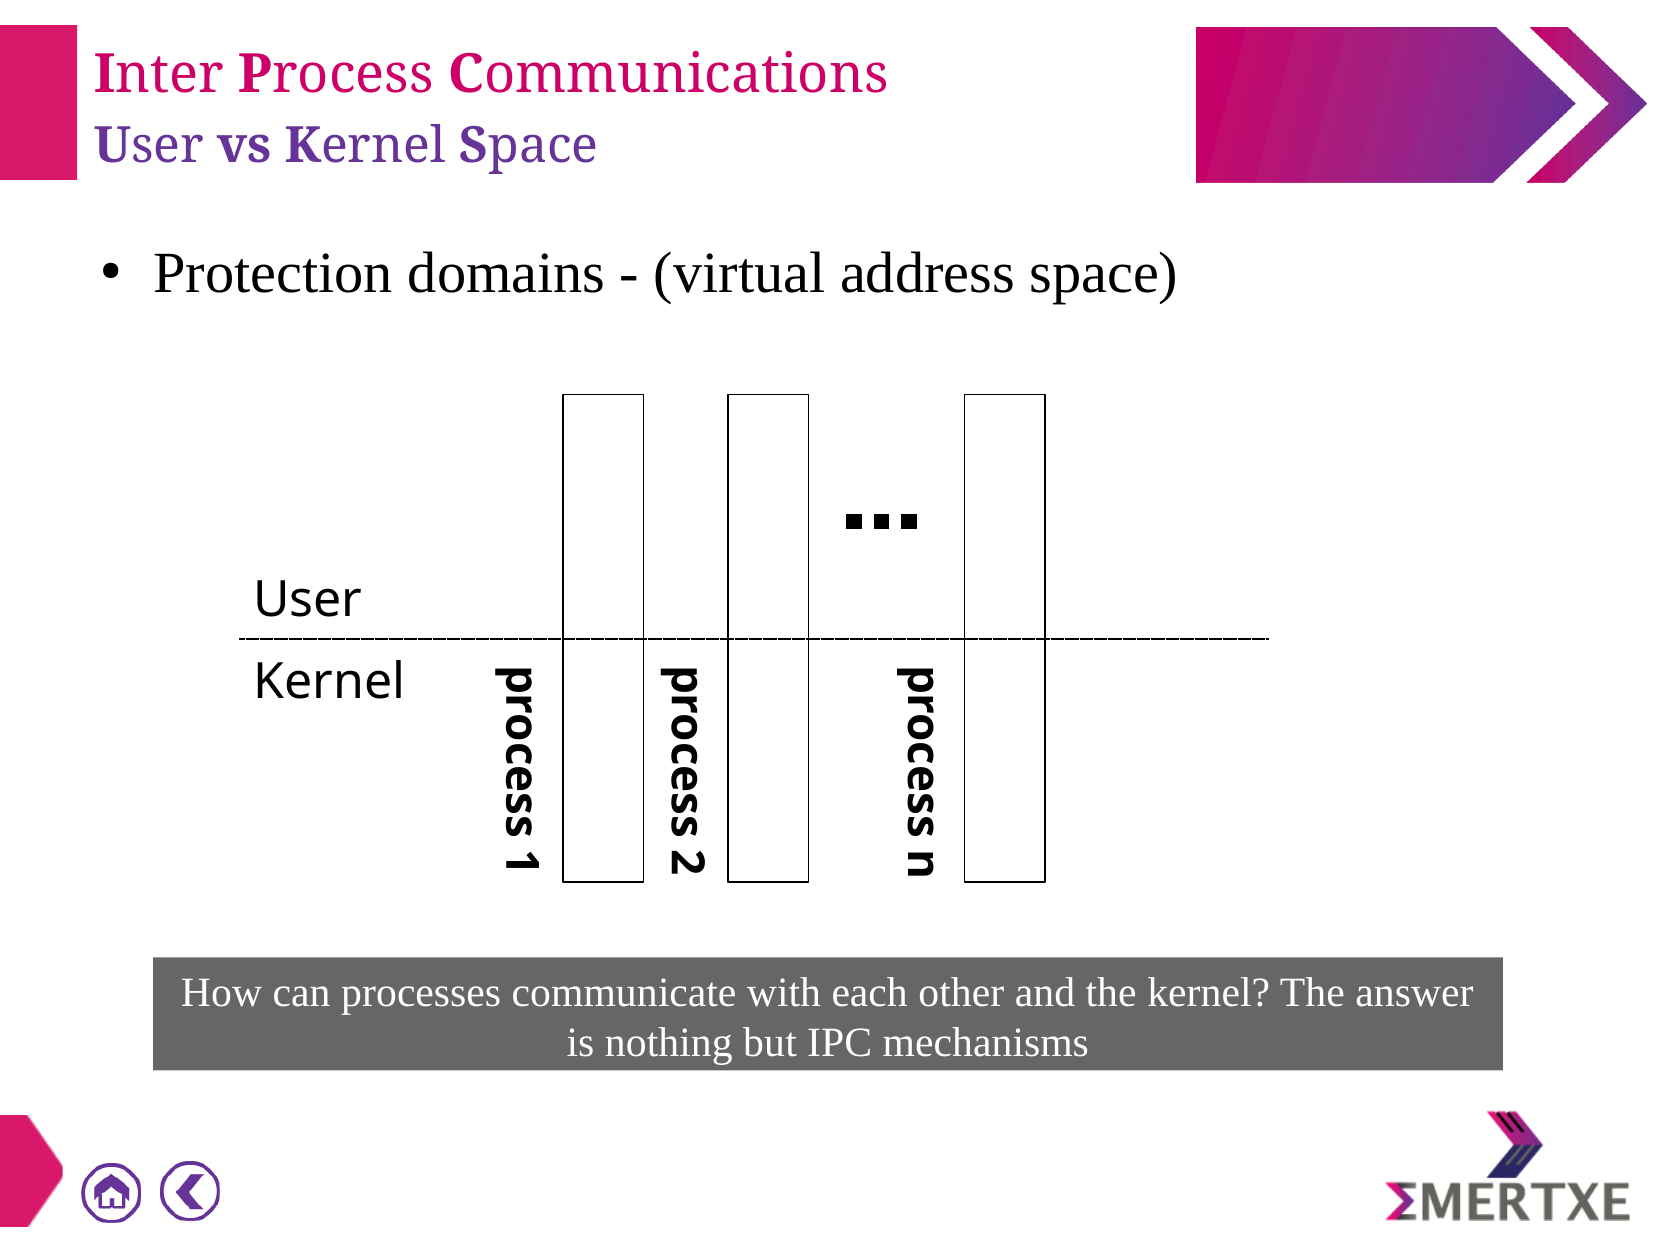

# Inter Process Communications User vs Kernel Space
Protection domains - (virtual address space)
User
Kernel
process 1
process 2
process n
How can processes communicate with each other and the kernel? The answer is nothing but IPC mechanisms